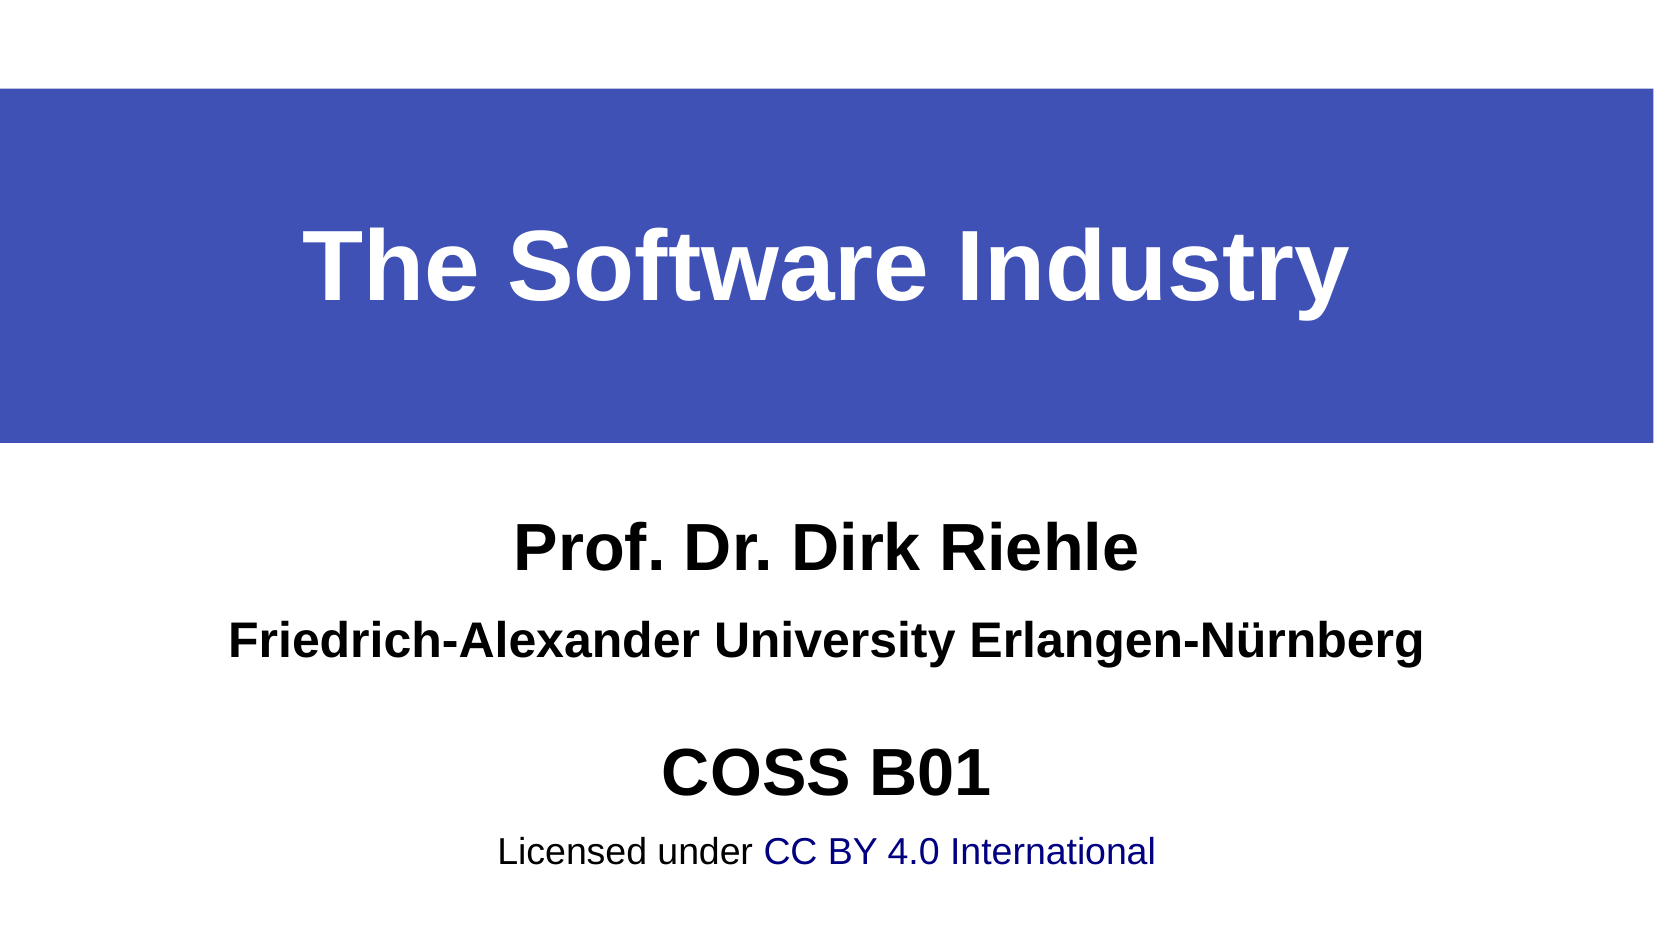

# The Software Industry
Prof. Dr. Dirk Riehle
Friedrich-Alexander University Erlangen-Nürnberg
COSS B01
Licensed under CC BY 4.0 International